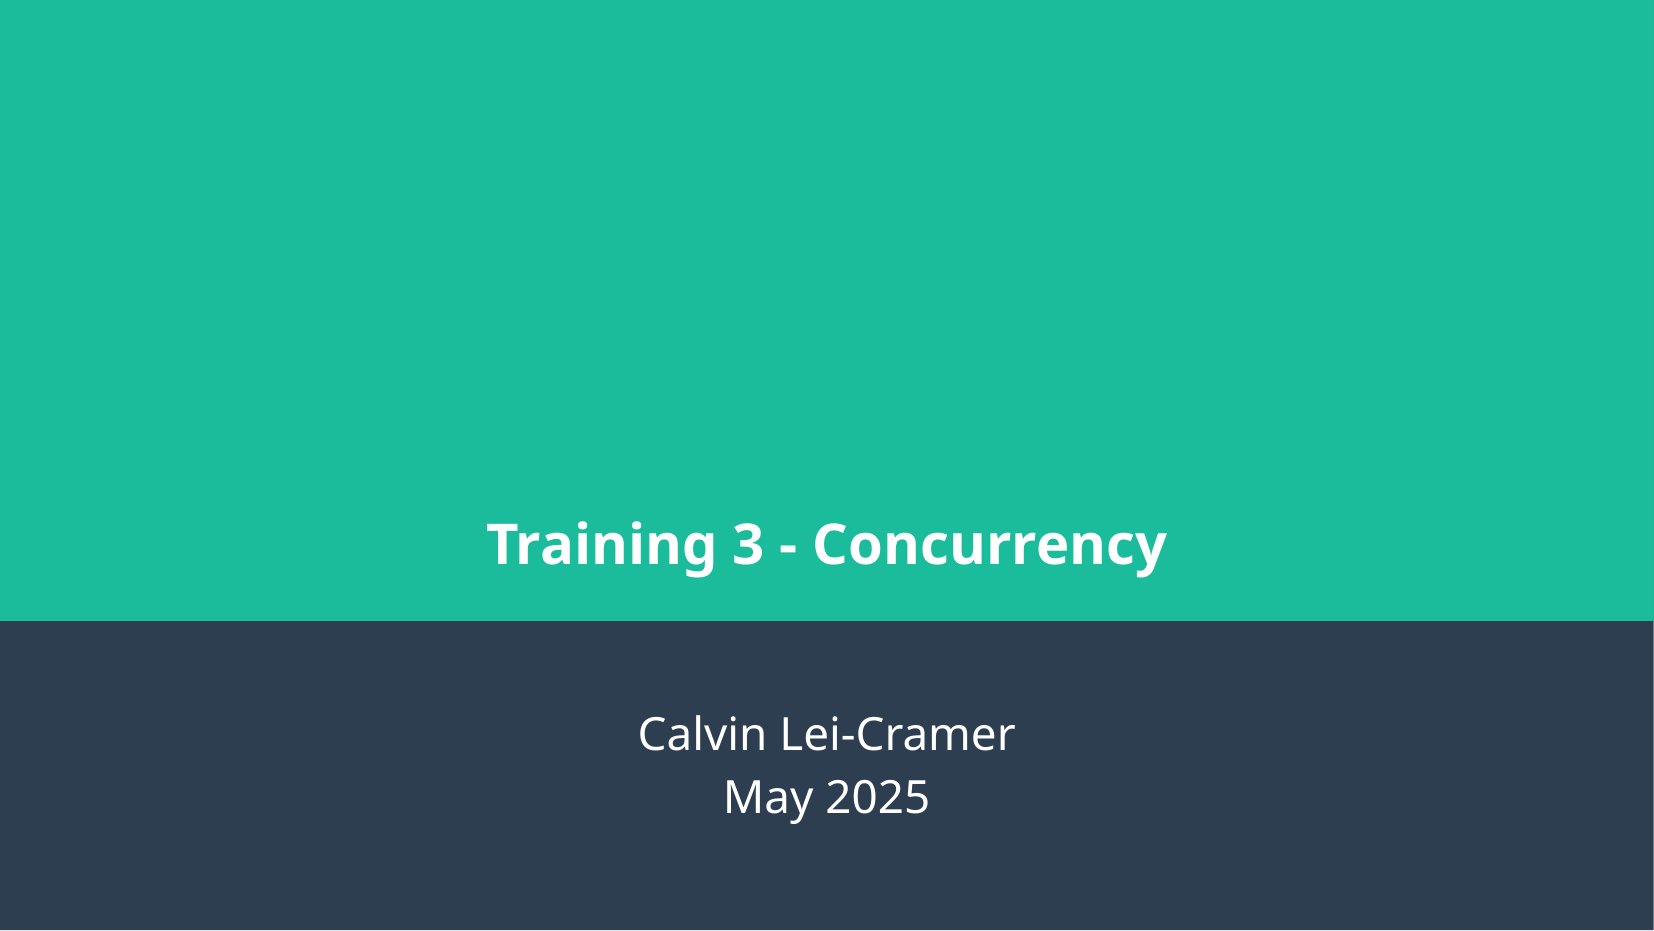

# Training 3 - Concurrency
Calvin Lei-Cramer
May 2025